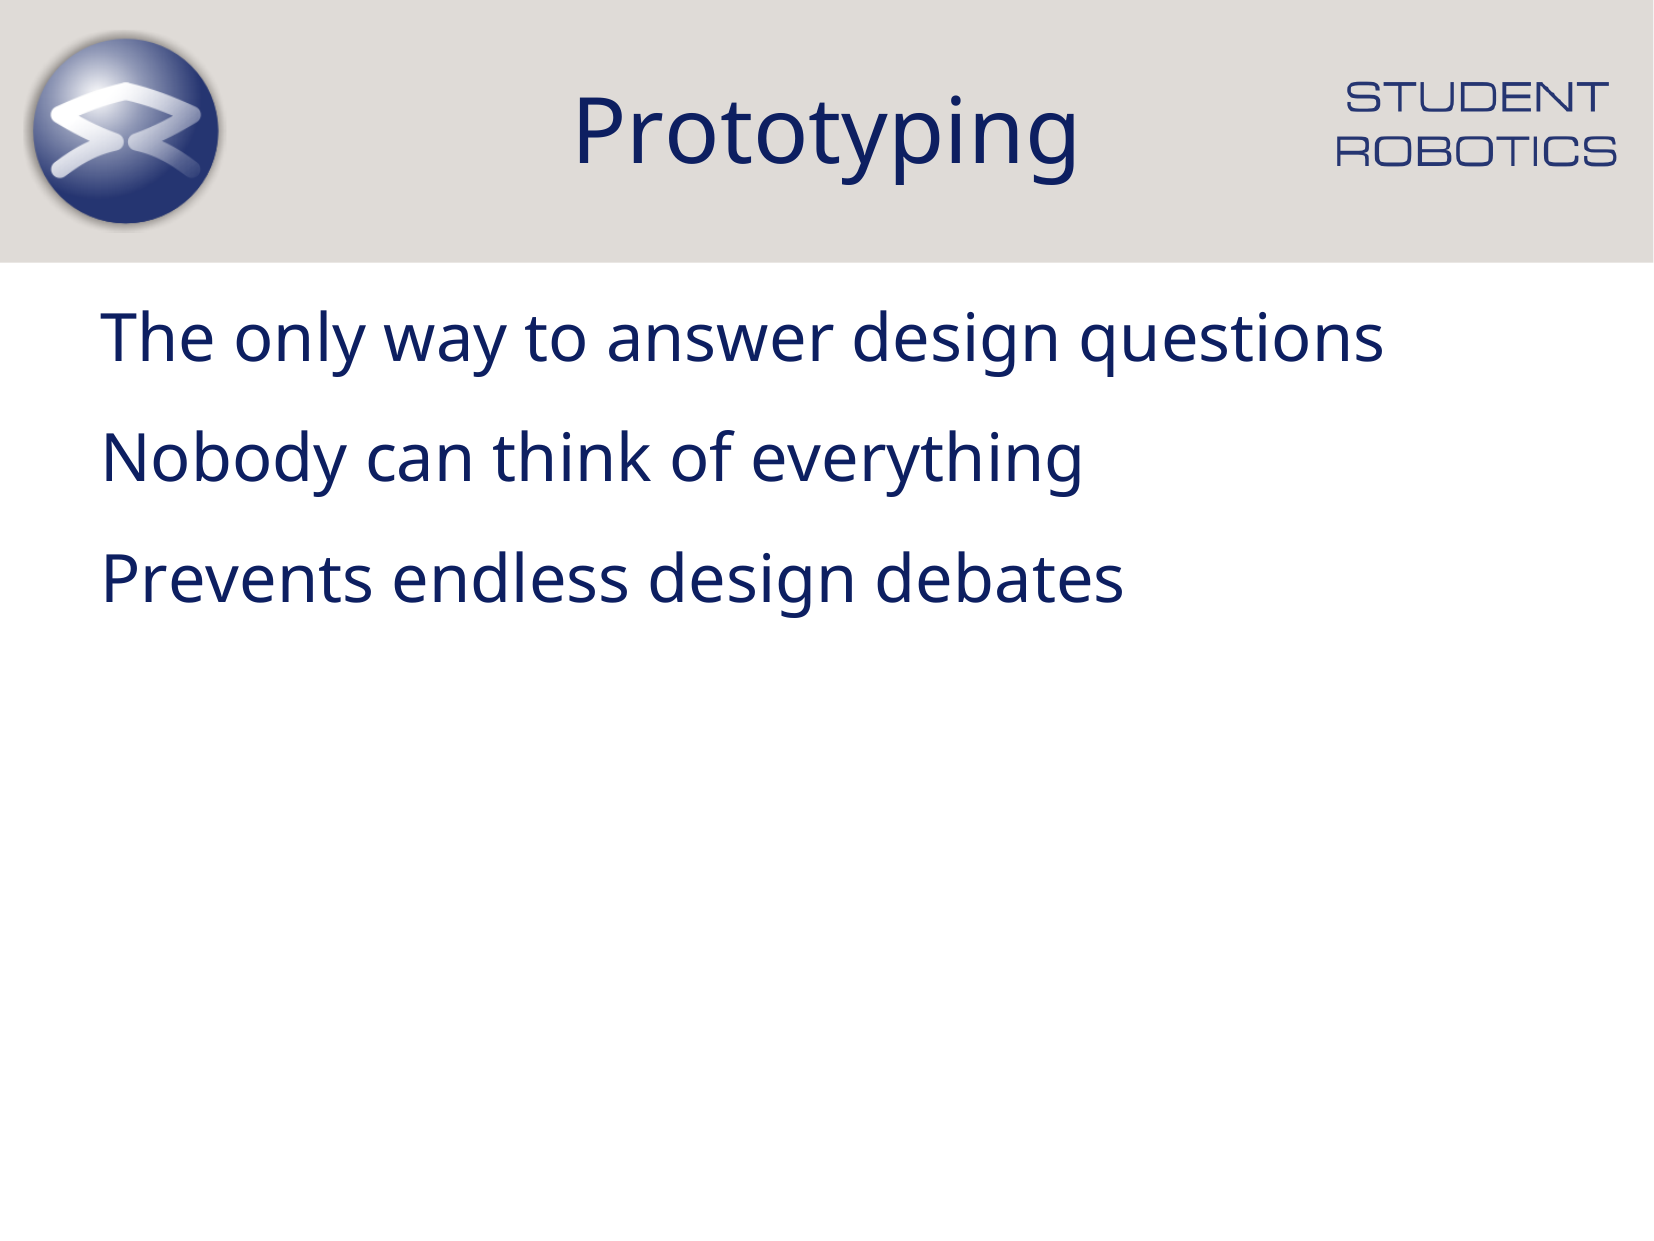

# Prototyping
The only way to answer design questions
Nobody can think of everything
Prevents endless design debates